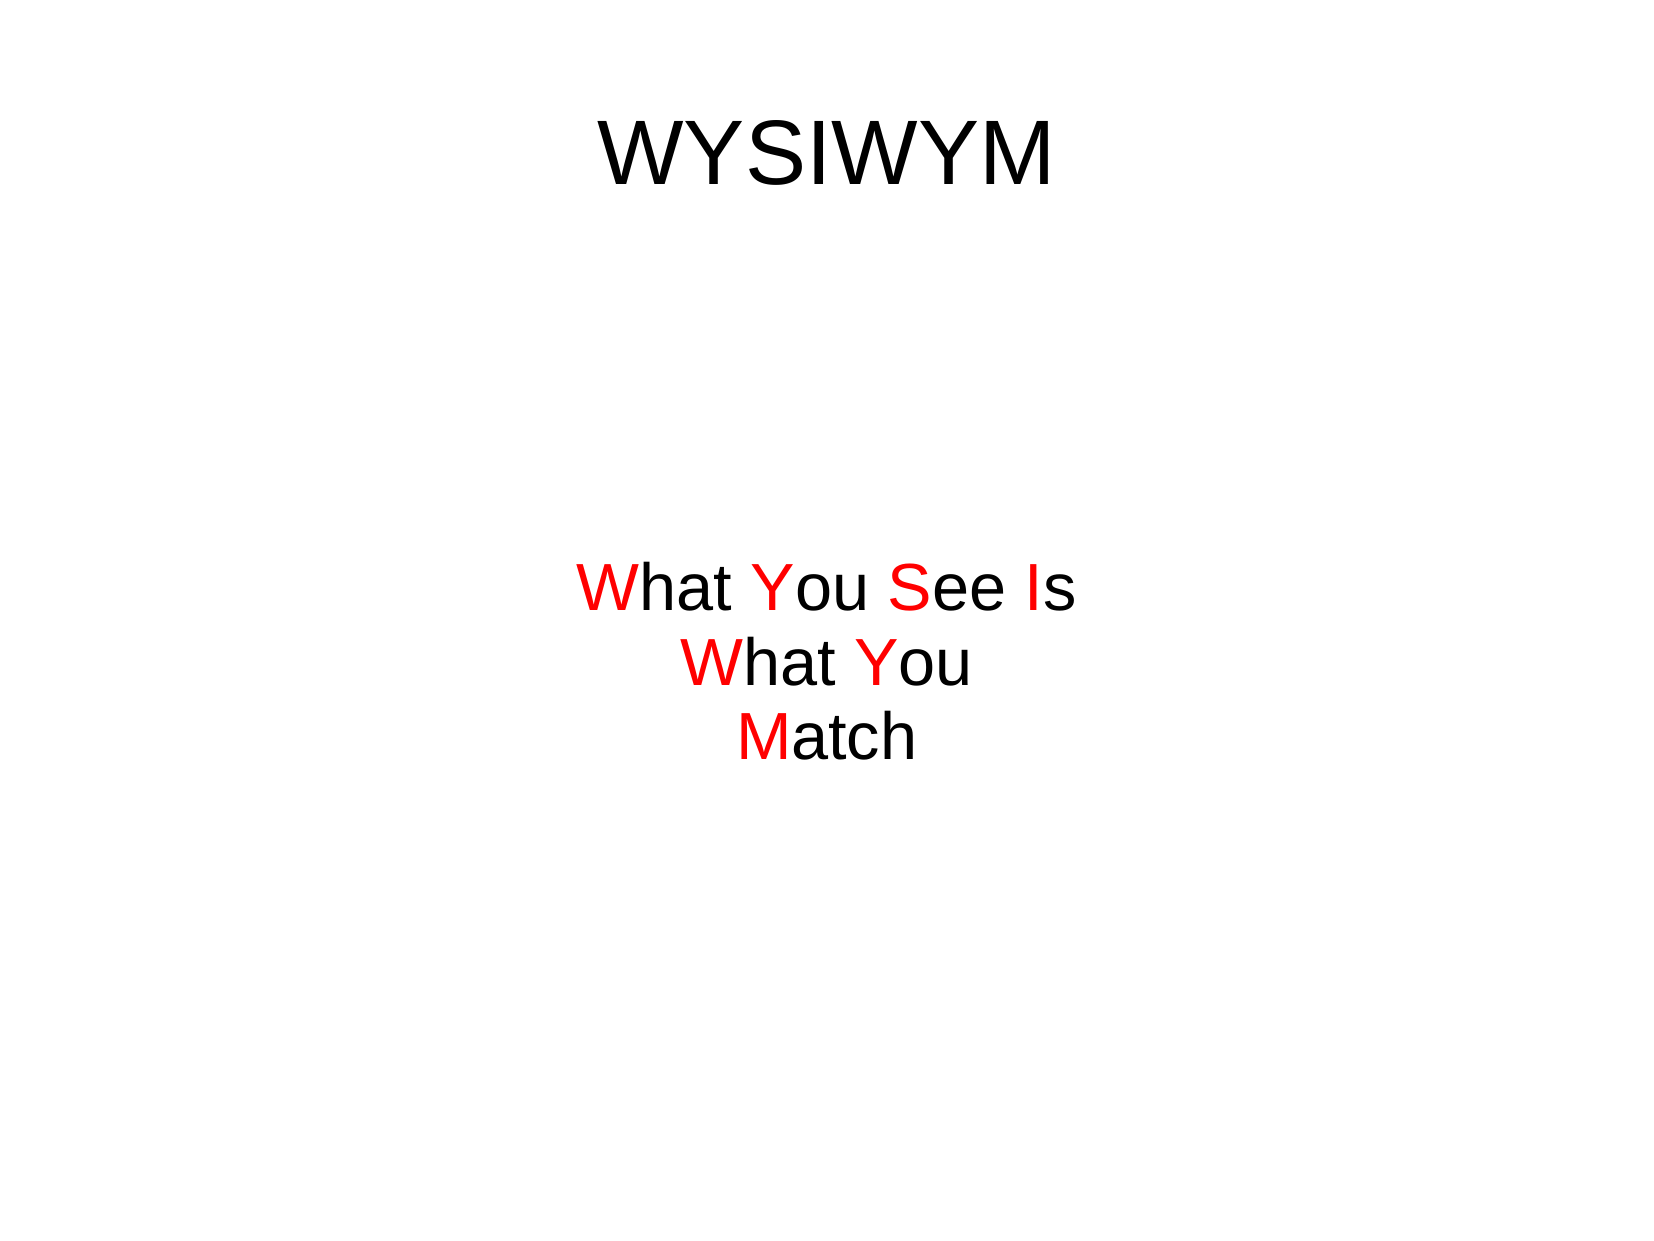

# WYSIWYM
What You See Is
What You
Match